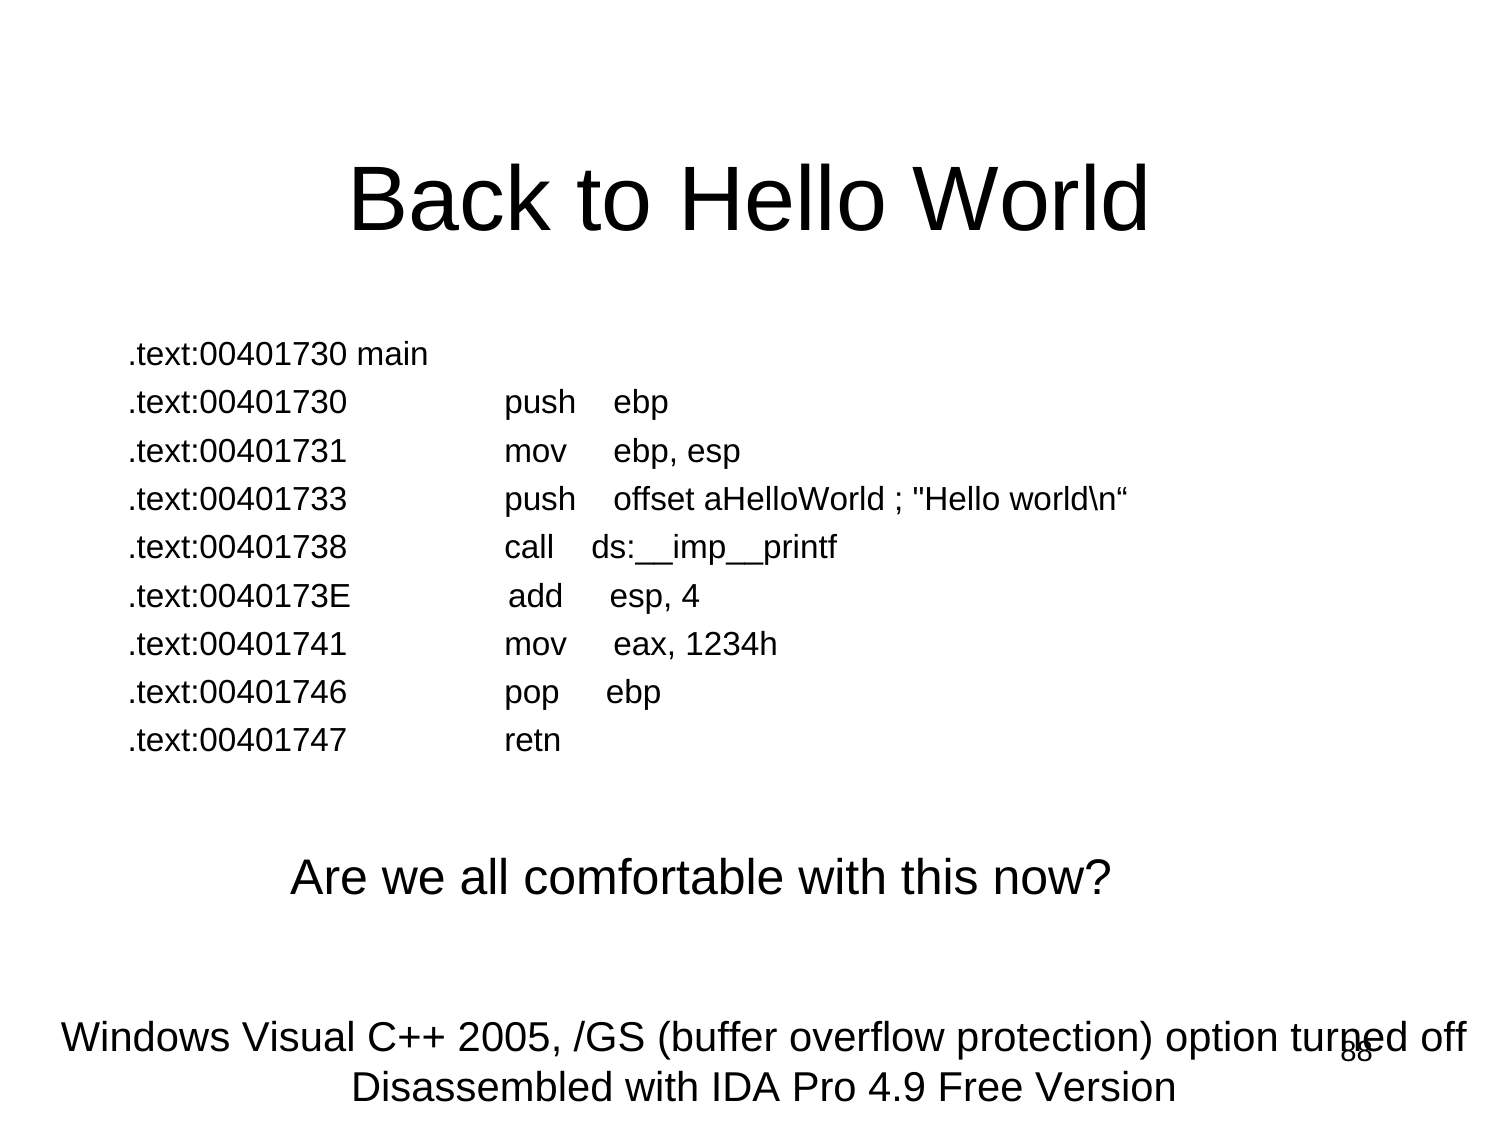

# Back to Hello World
.text:00401730 main
.text:00401730 push ebp
.text:00401731 mov ebp, esp
.text:00401733 push offset aHelloWorld ; "Hello world\n“
.text:00401738 call ds:__imp__printf
.text:0040173E add esp, 4
.text:00401741 mov eax, 1234h
.text:00401746 pop ebp
.text:00401747 retn
Are we all comfortable with this now?
Windows Visual C++ 2005, /GS (buffer overflow protection) option turned off
Disassembled with IDA Pro 4.9 Free Version